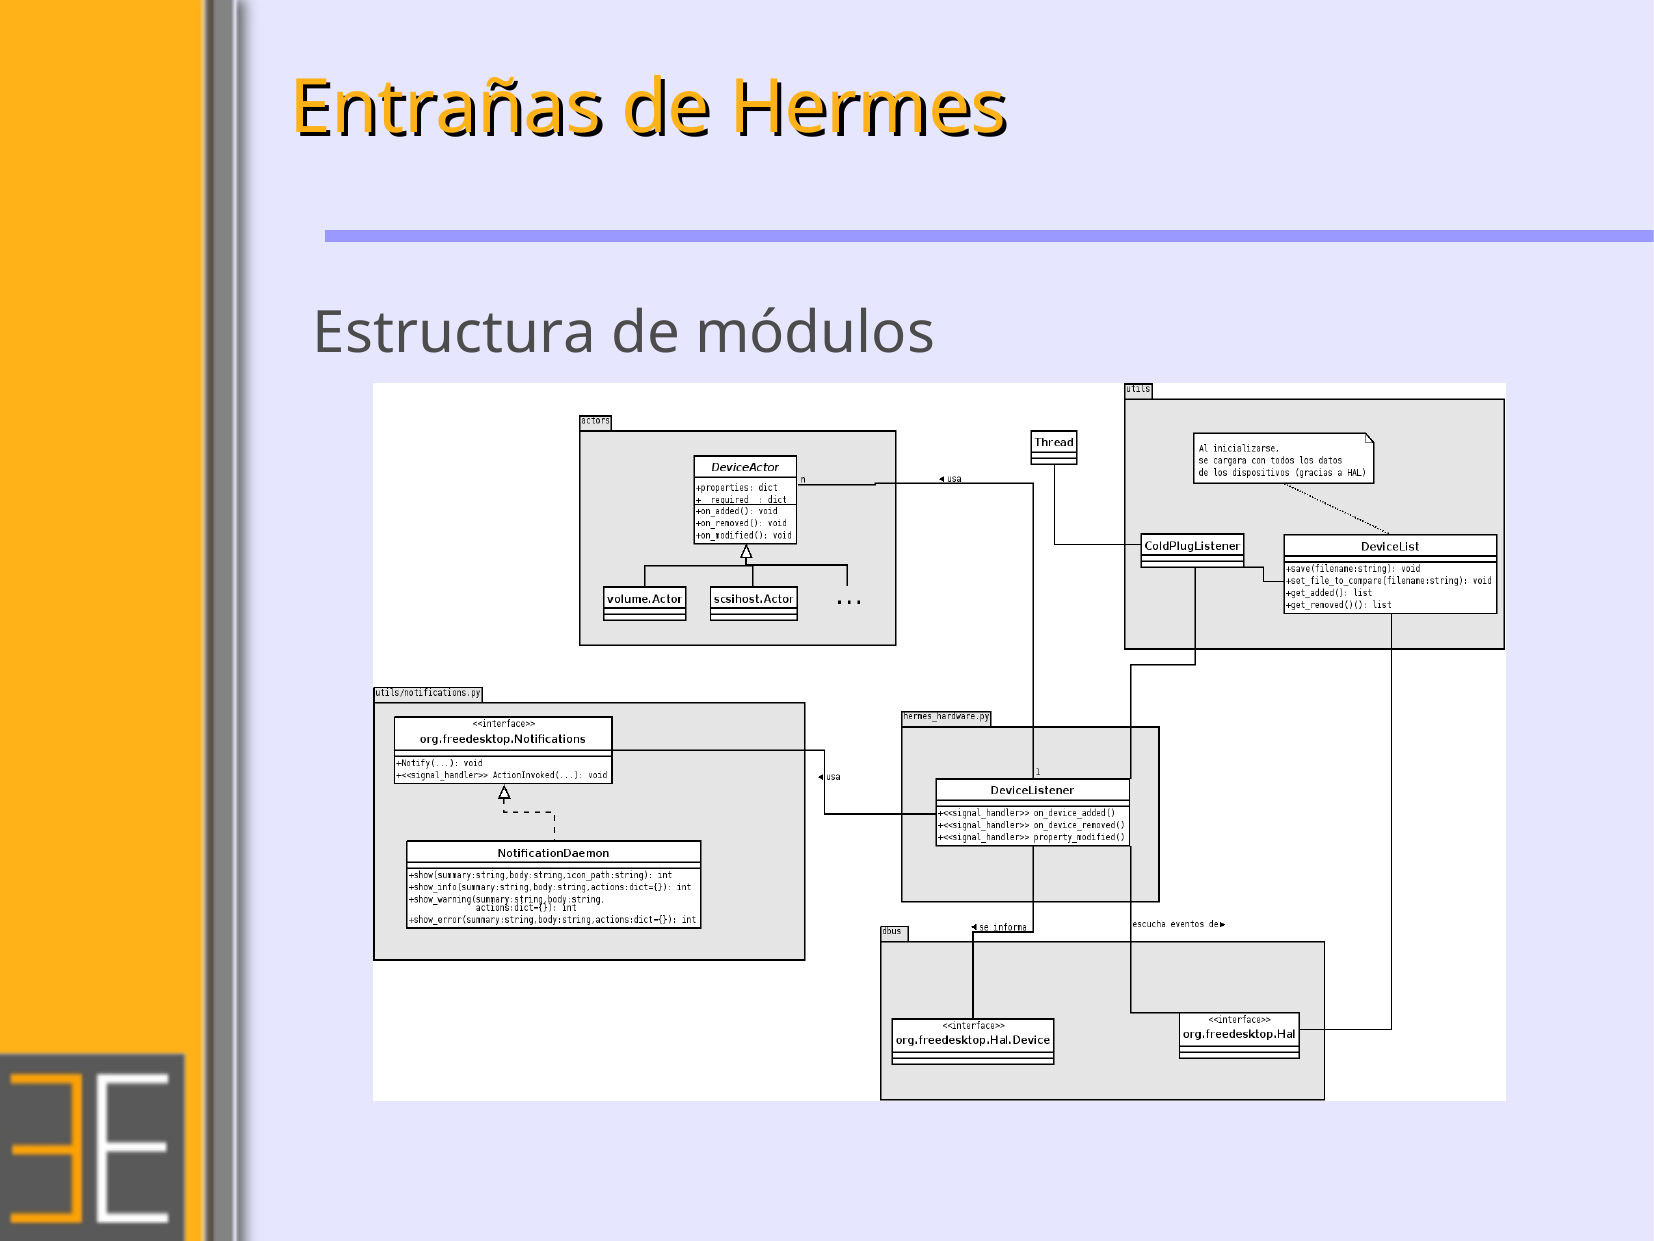

# Entrañas de Hermes
Estructura de módulos